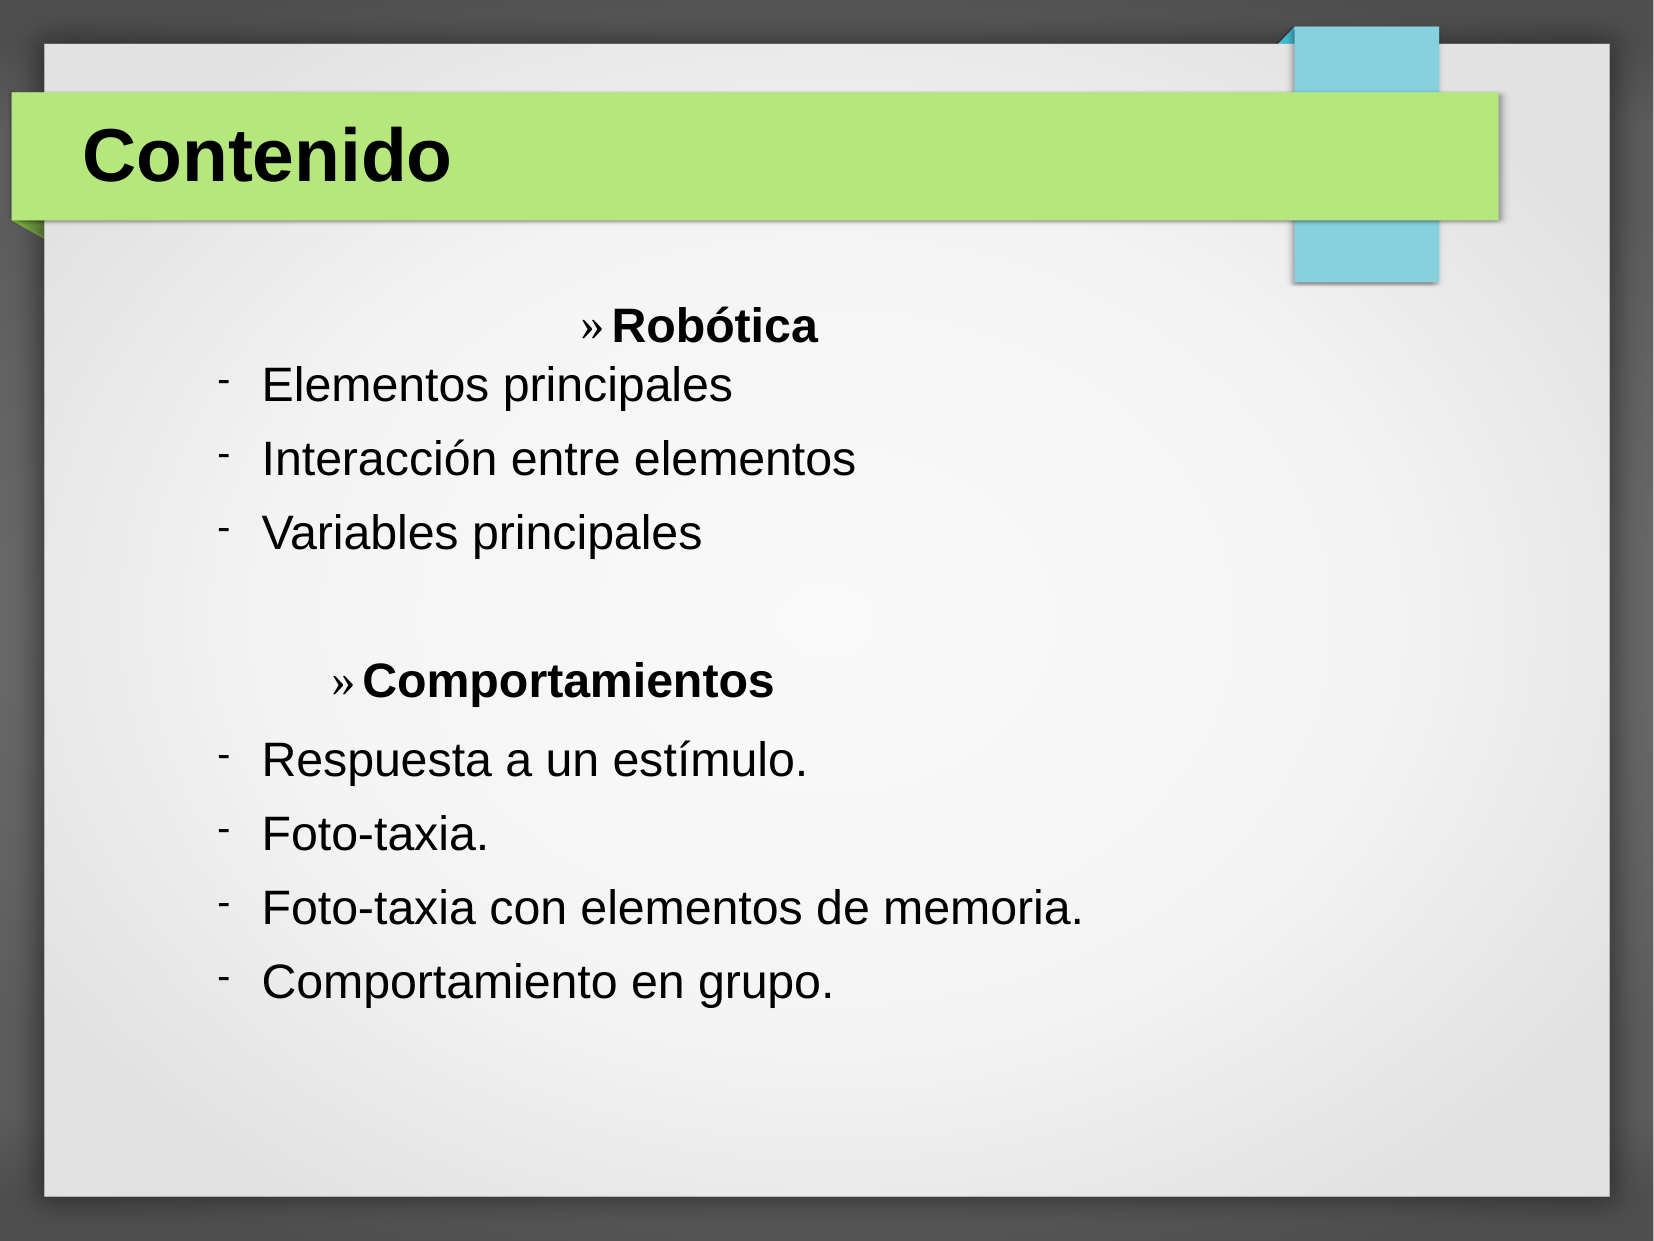

# Contenido
Robótica
Elementos principales
Interacción entre elementos
Variables principales
Comportamientos
Respuesta a un estímulo.
Foto-taxia.
Foto-taxia con elementos de memoria.
Comportamiento en grupo.